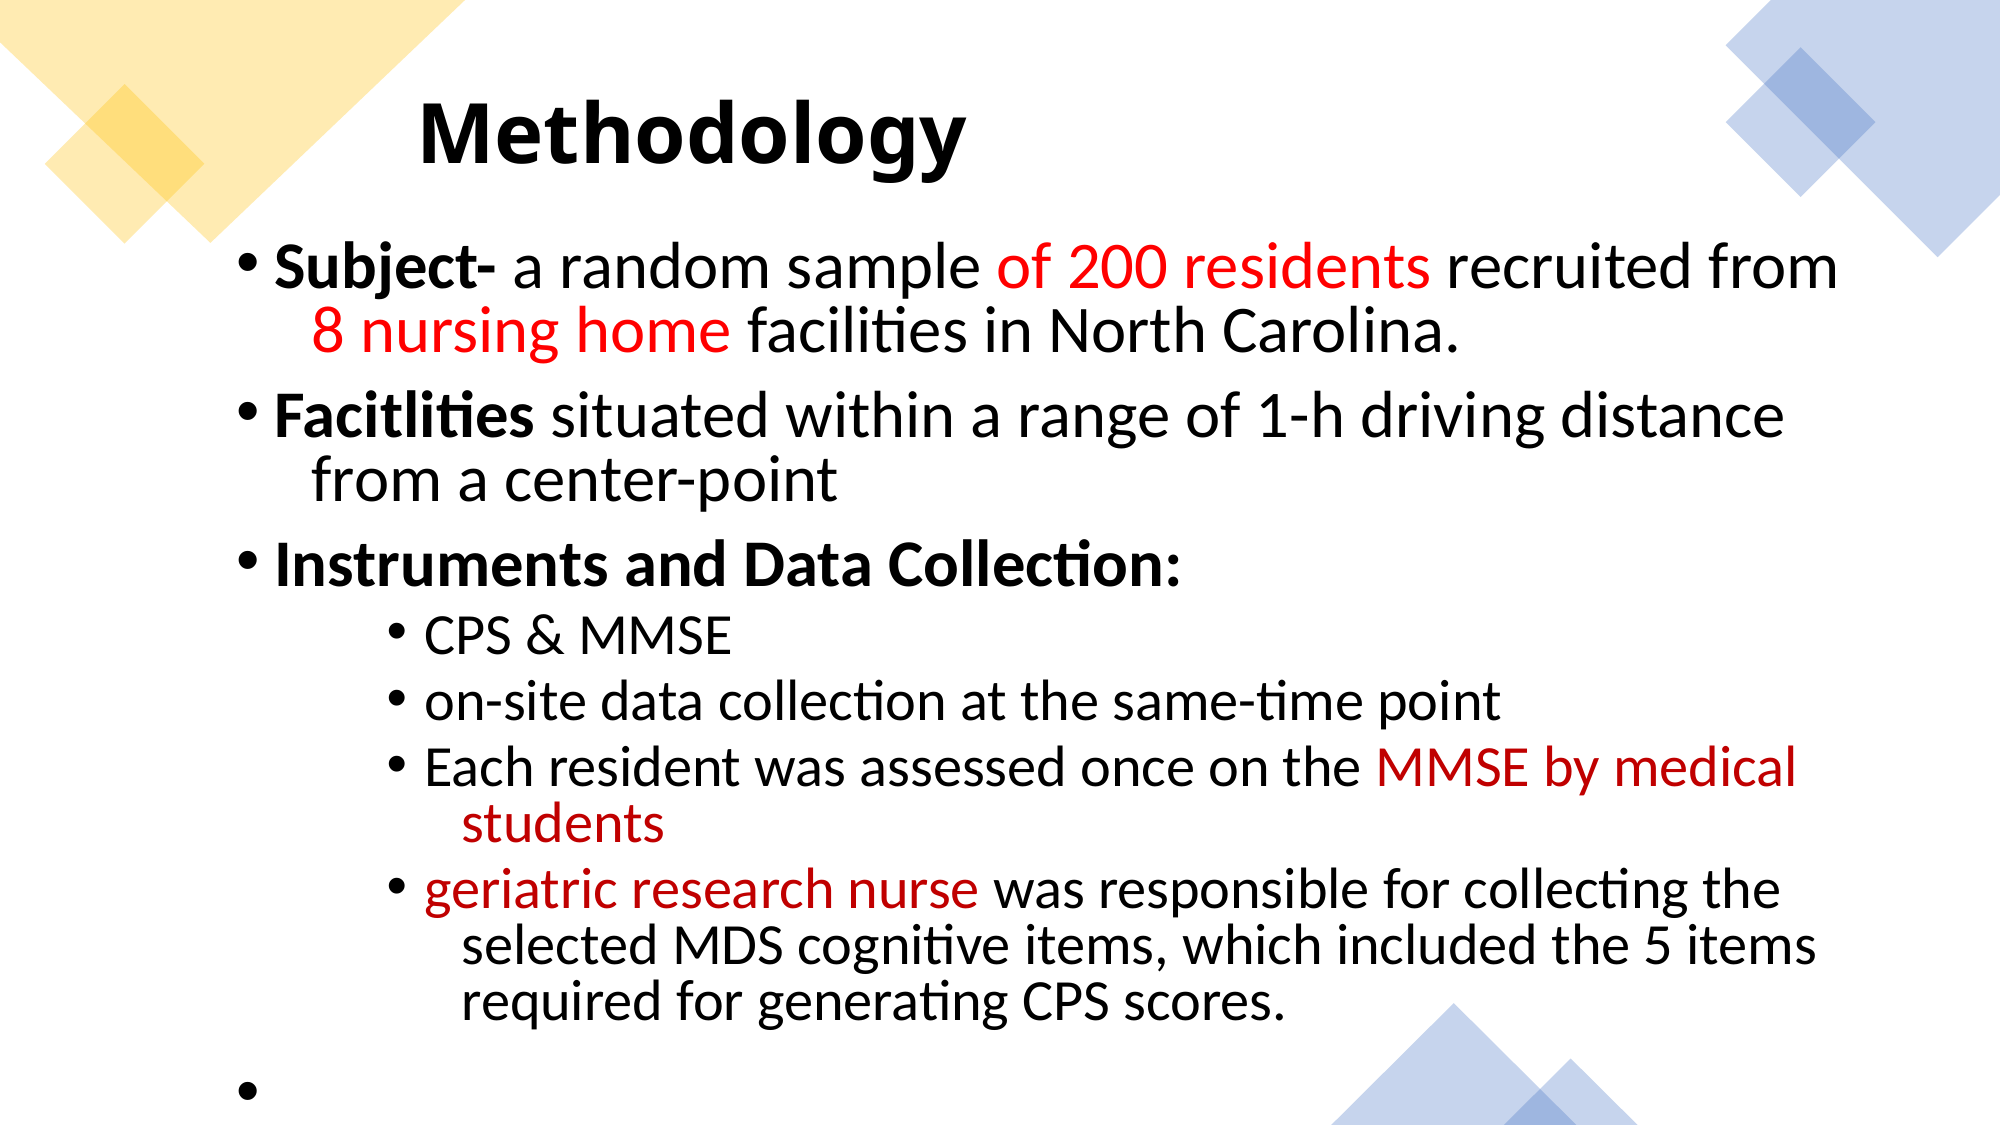

# Methodology
Subject- a random sample of 200 residents recruited from 8 nursing home facilities in North Carolina.
Facitlities situated within a range of 1-h driving distance from a center-point
Instruments and Data Collection:
CPS & MMSE
on-site data collection at the same-time point
Each resident was assessed once on the MMSE by medical students
geriatric research nurse was responsible for collecting the selected MDS cognitive items, which included the 5 items required for generating CPS scores.